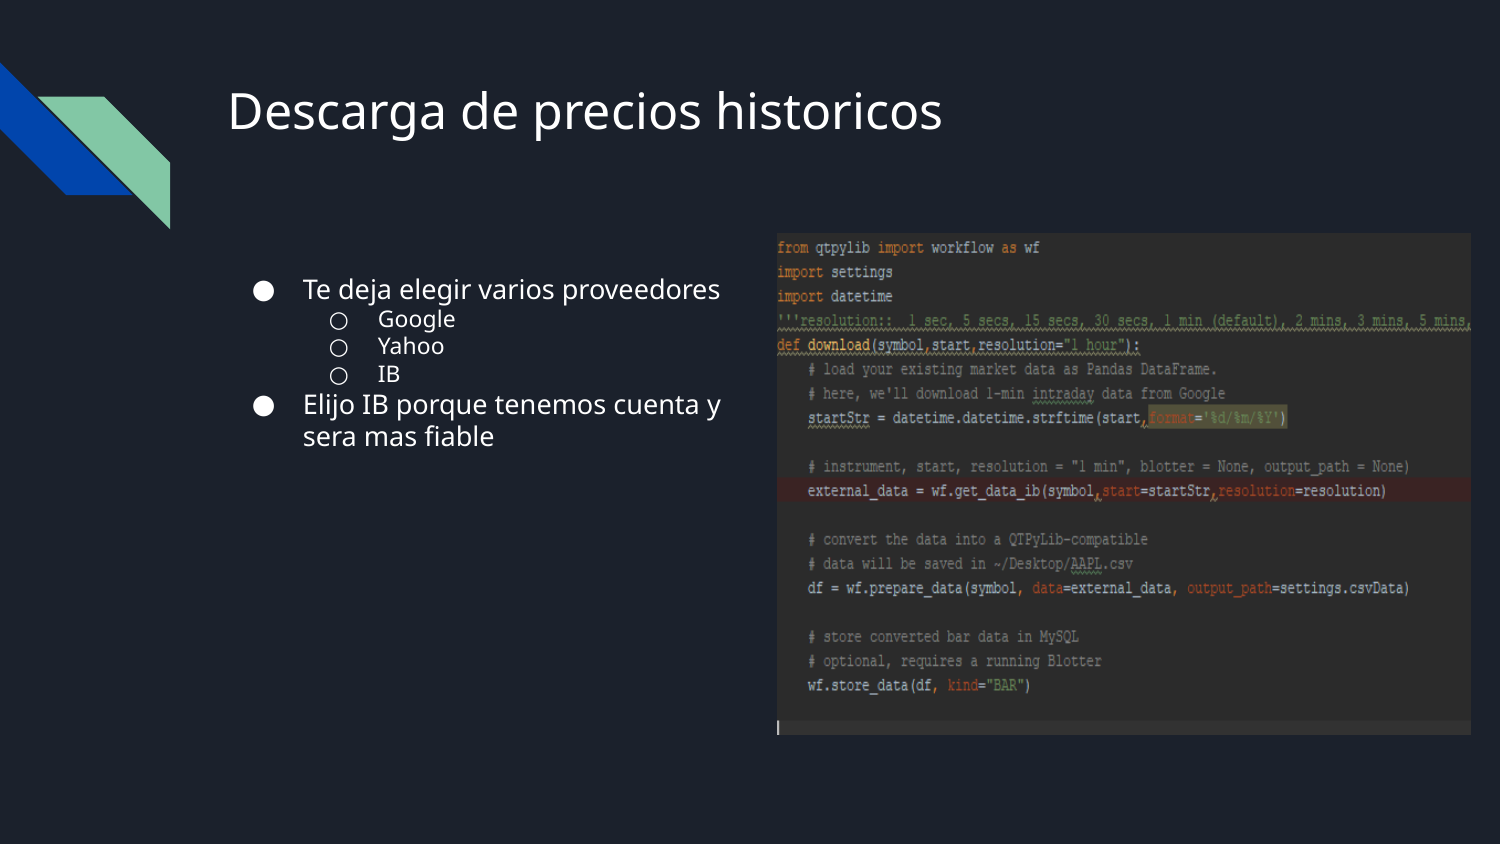

# Descarga de precios historicos
Te deja elegir varios proveedores
Google
Yahoo
IB
Elijo IB porque tenemos cuenta y sera mas fiable